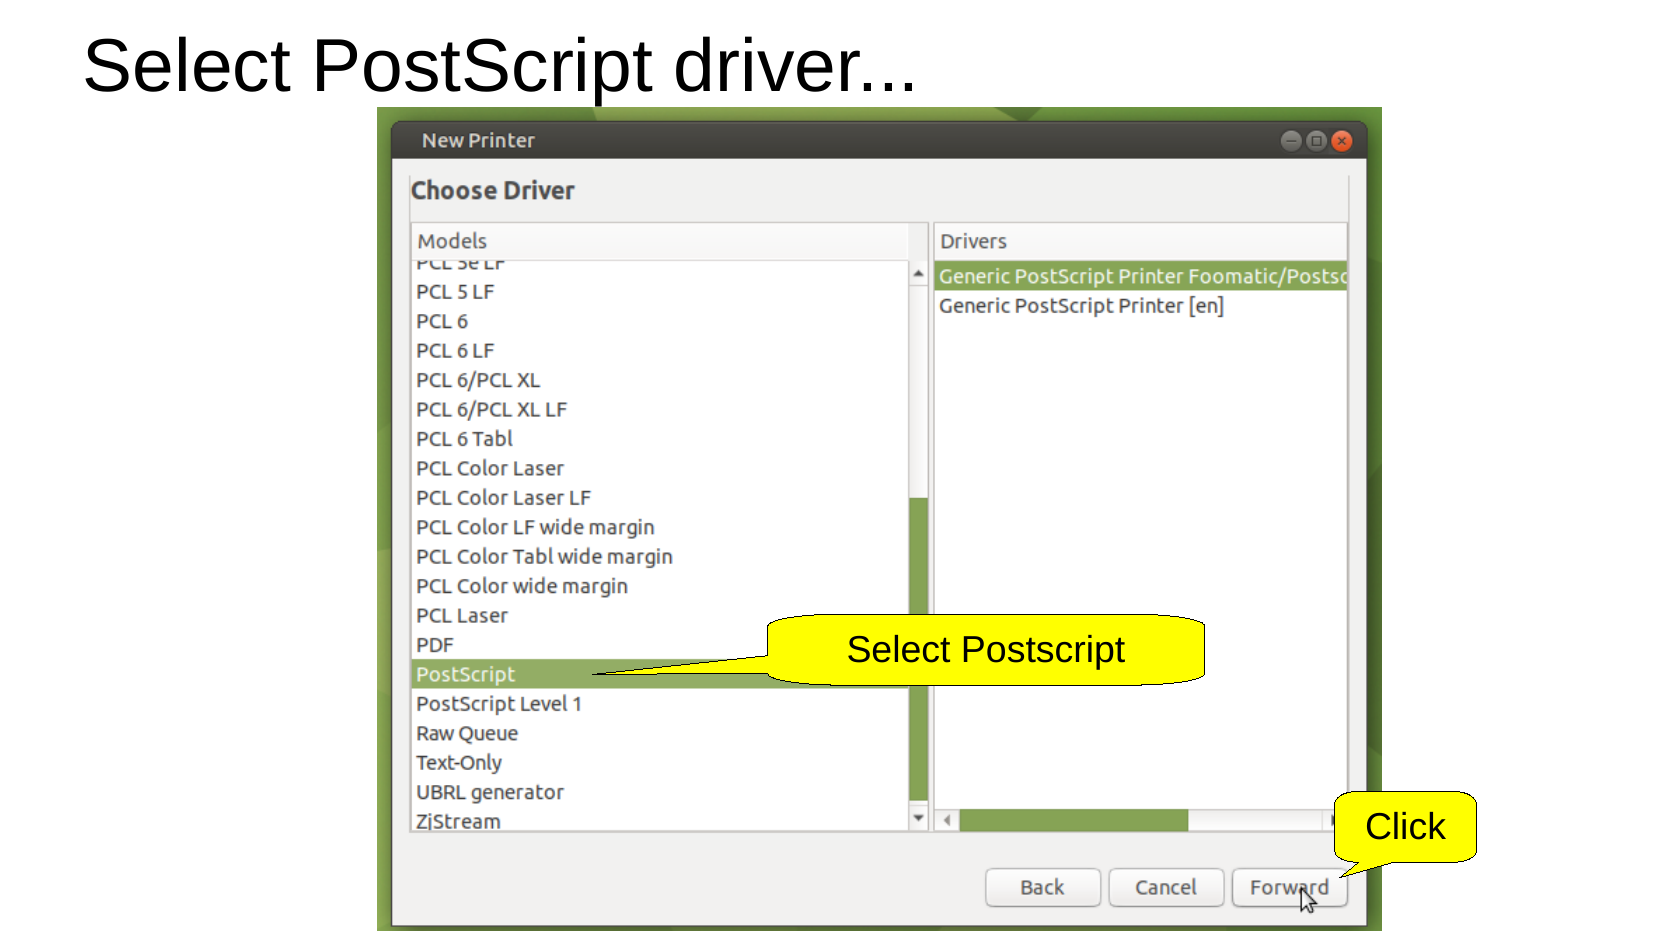

# Select PostScript driver...
Select Postscript
Click